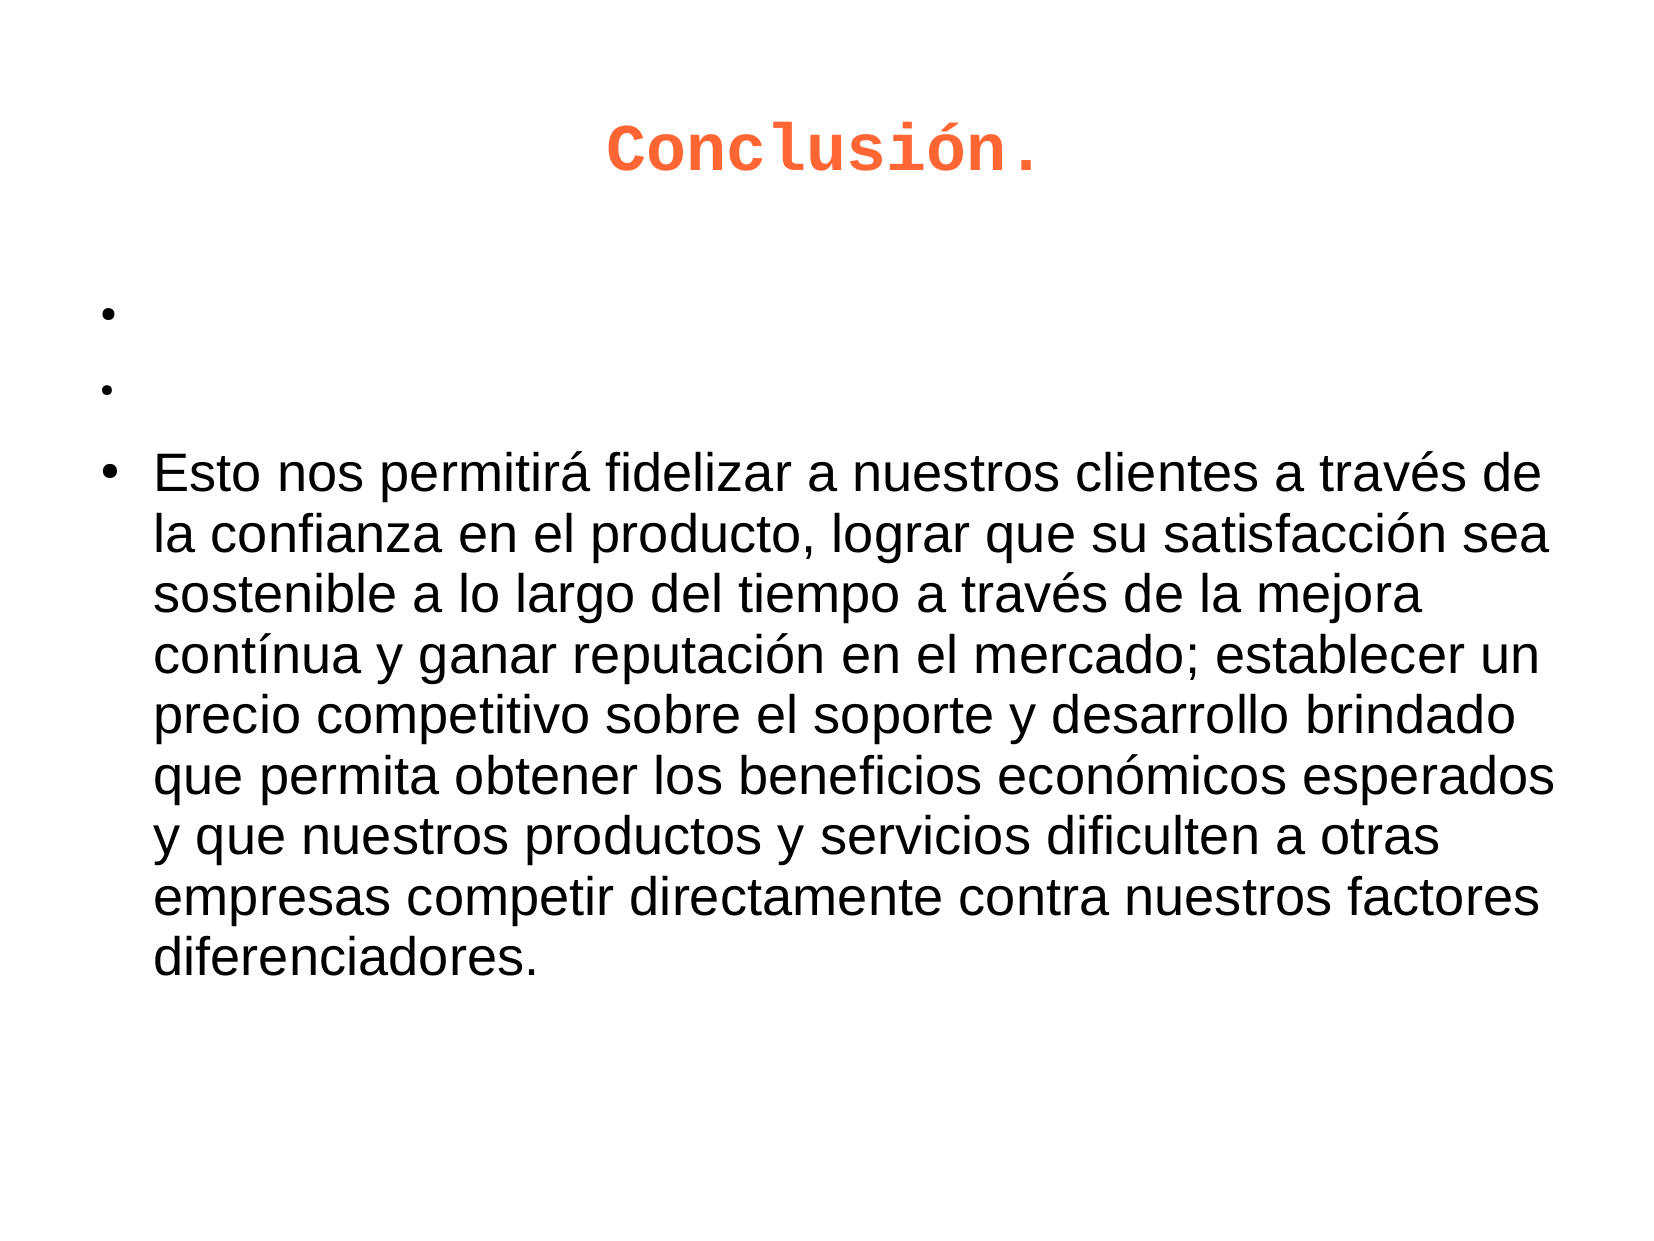

# Conclusión.
Esto nos permitirá fidelizar a nuestros clientes a través de la confianza en el producto, lograr que su satisfacción sea sostenible a lo largo del tiempo a través de la mejora contínua y ganar reputación en el mercado; establecer un precio competitivo sobre el soporte y desarrollo brindado que permita obtener los beneficios económicos esperados y que nuestros productos y servicios dificulten a otras empresas competir directamente contra nuestros factores diferenciadores.